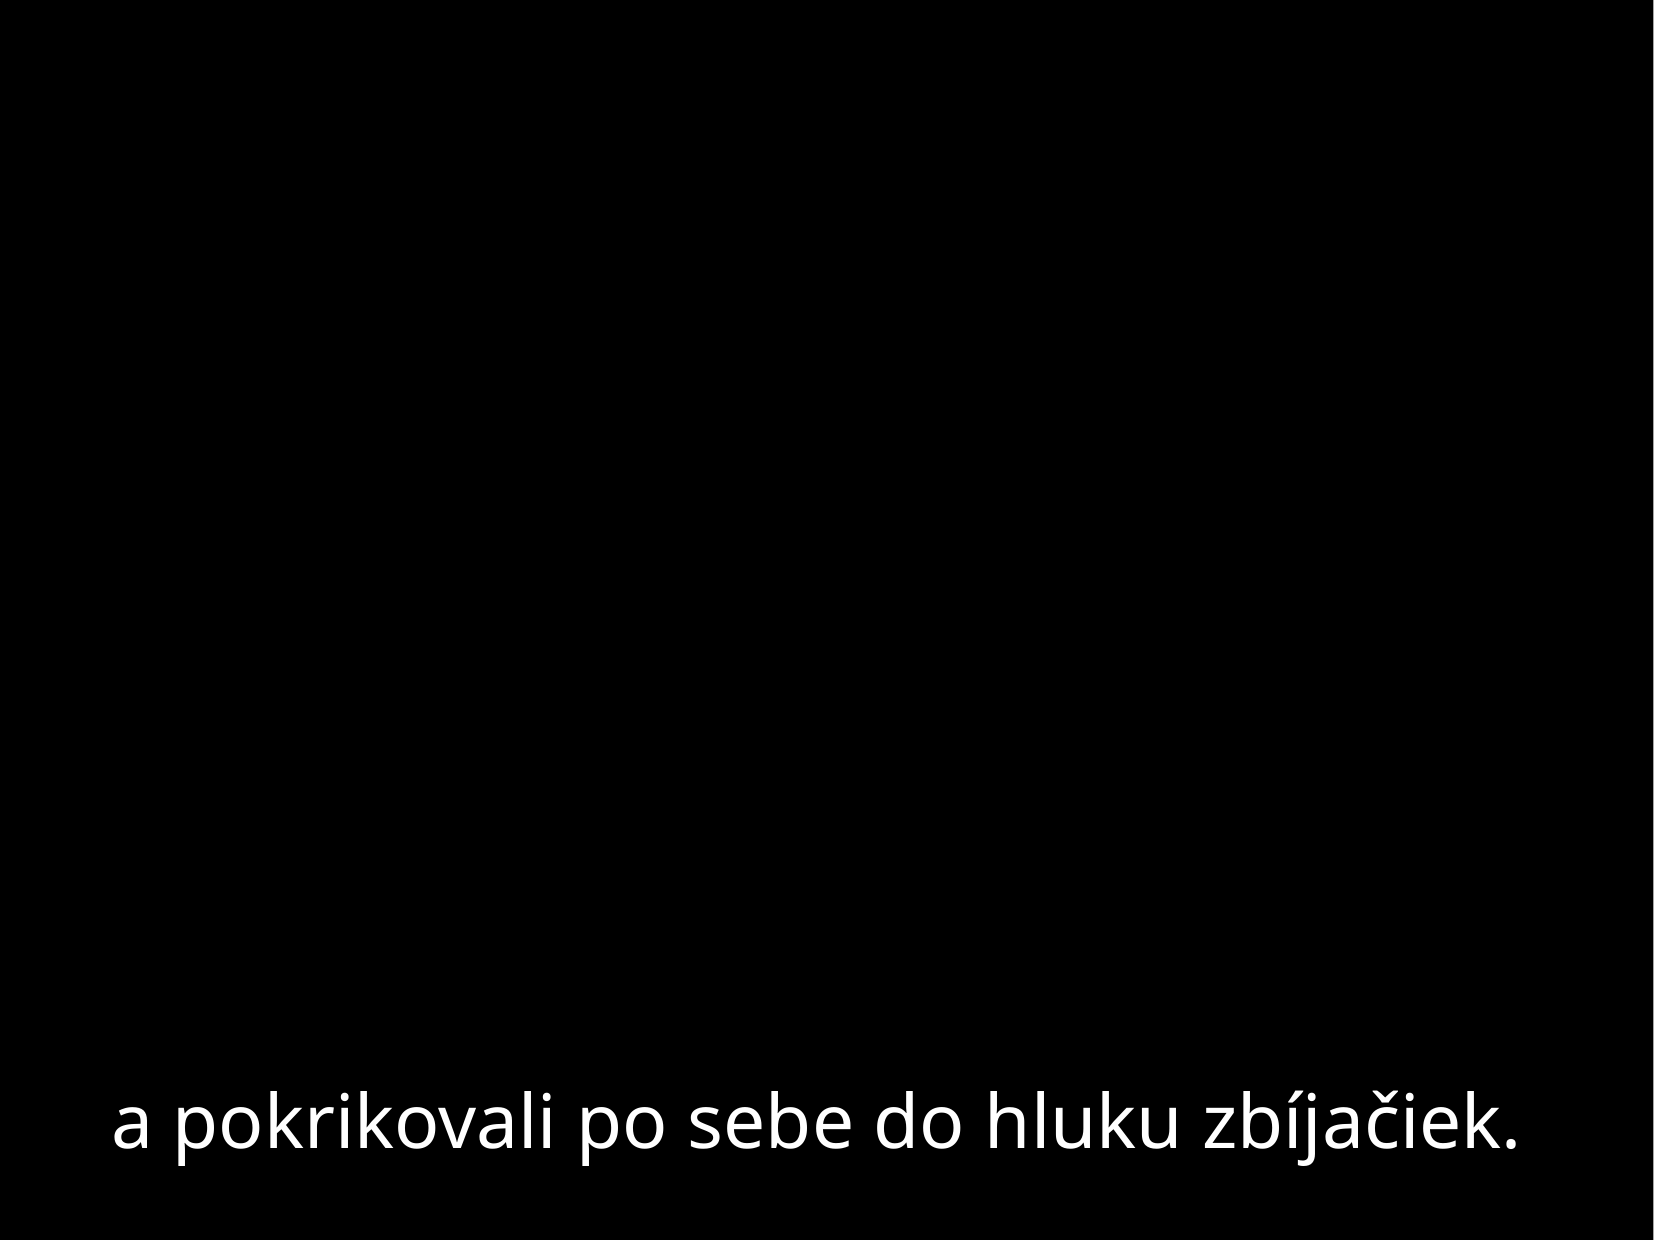

# a pokrikovali po sebe do hluku zbíjačiek.